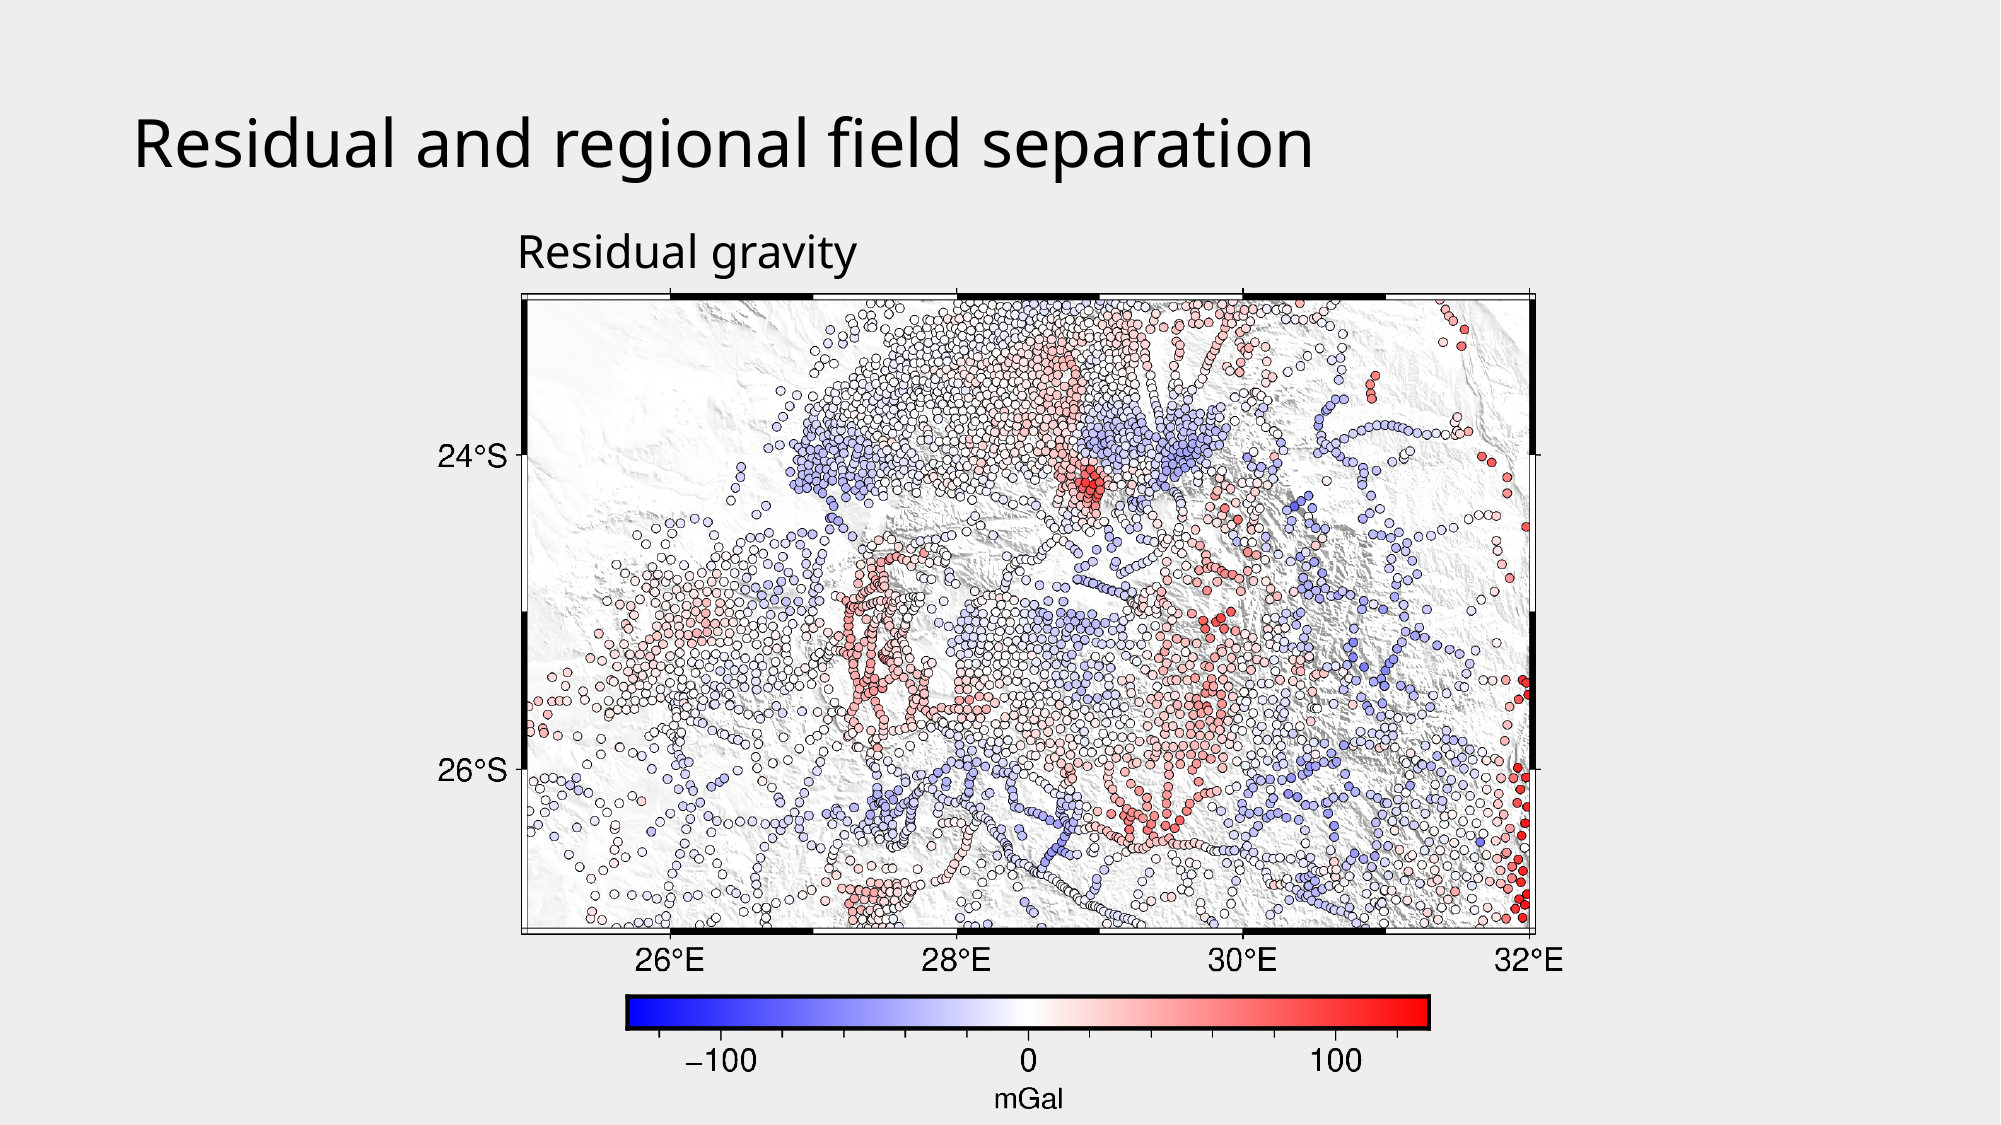

Residual and regional field separation
Residual gravity